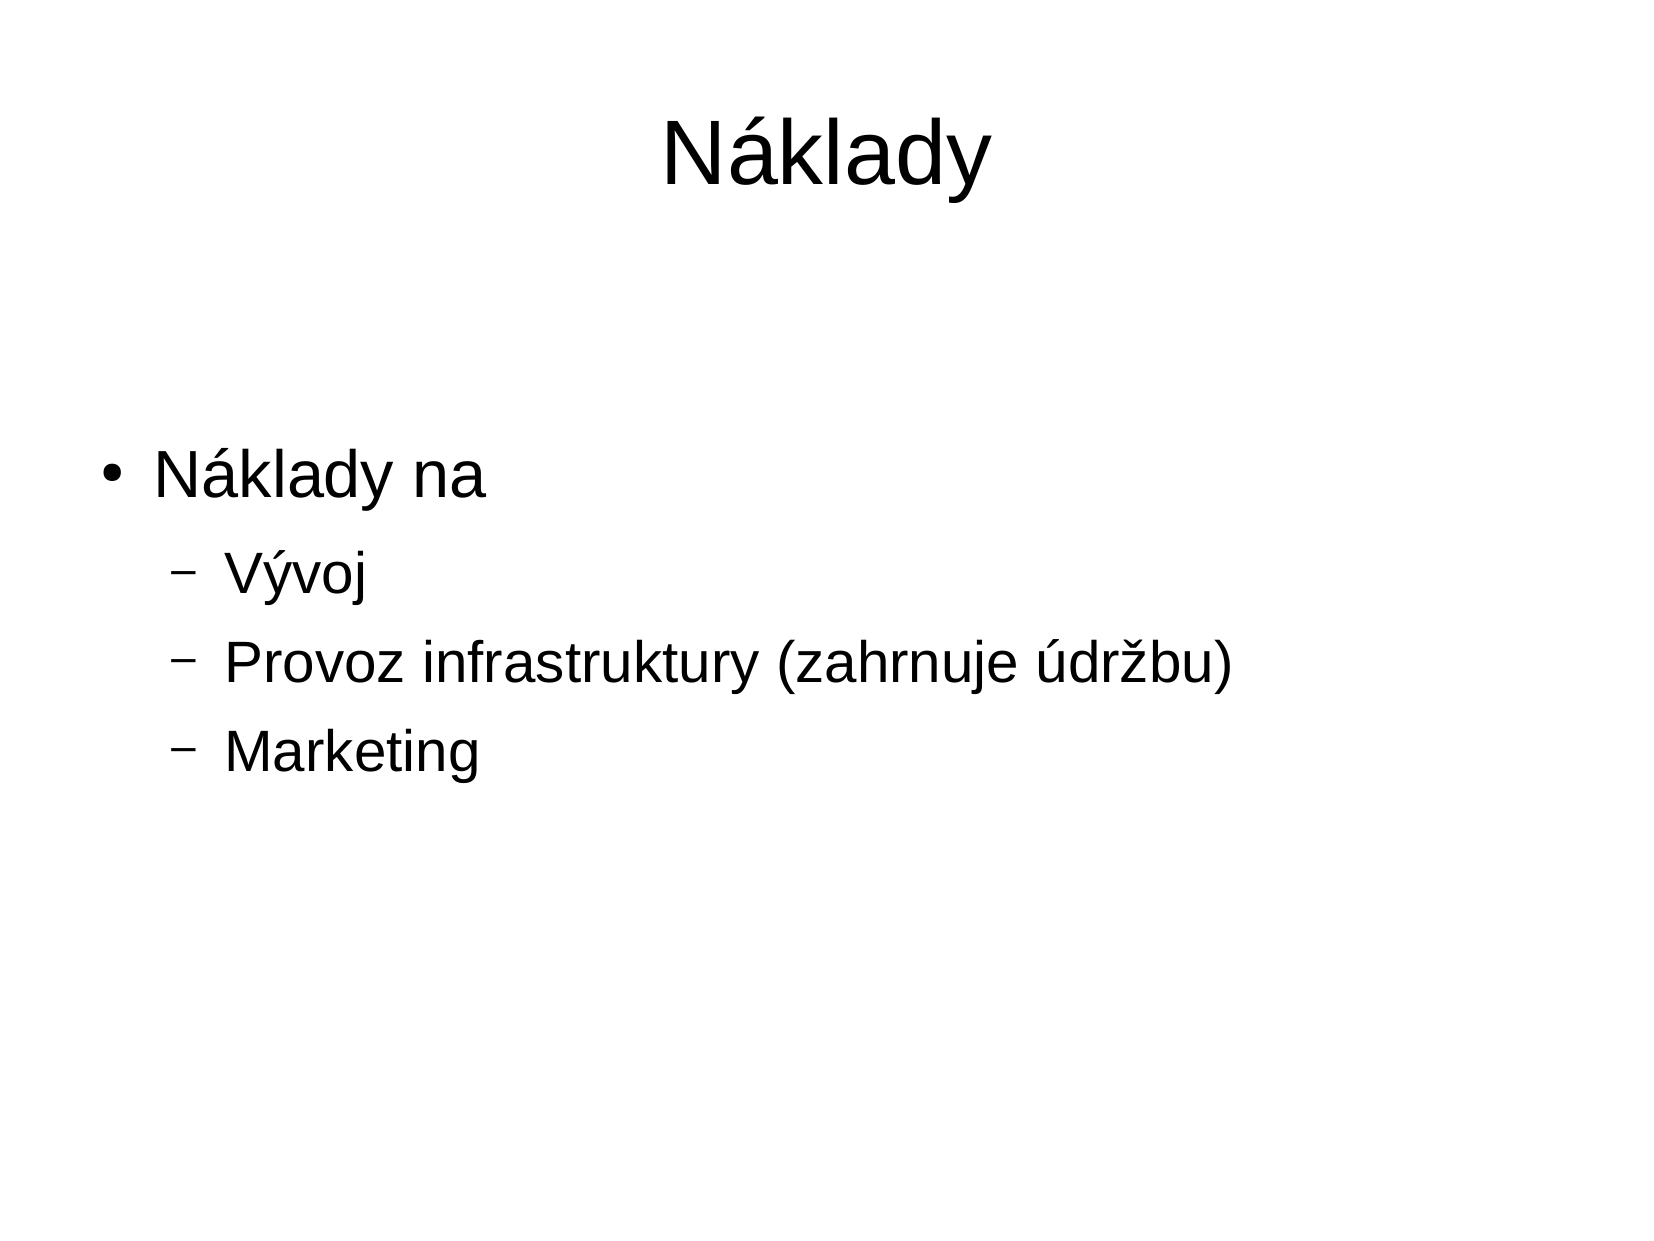

# Náklady
Náklady na
Vývoj
Provoz infrastruktury (zahrnuje údržbu)
Marketing